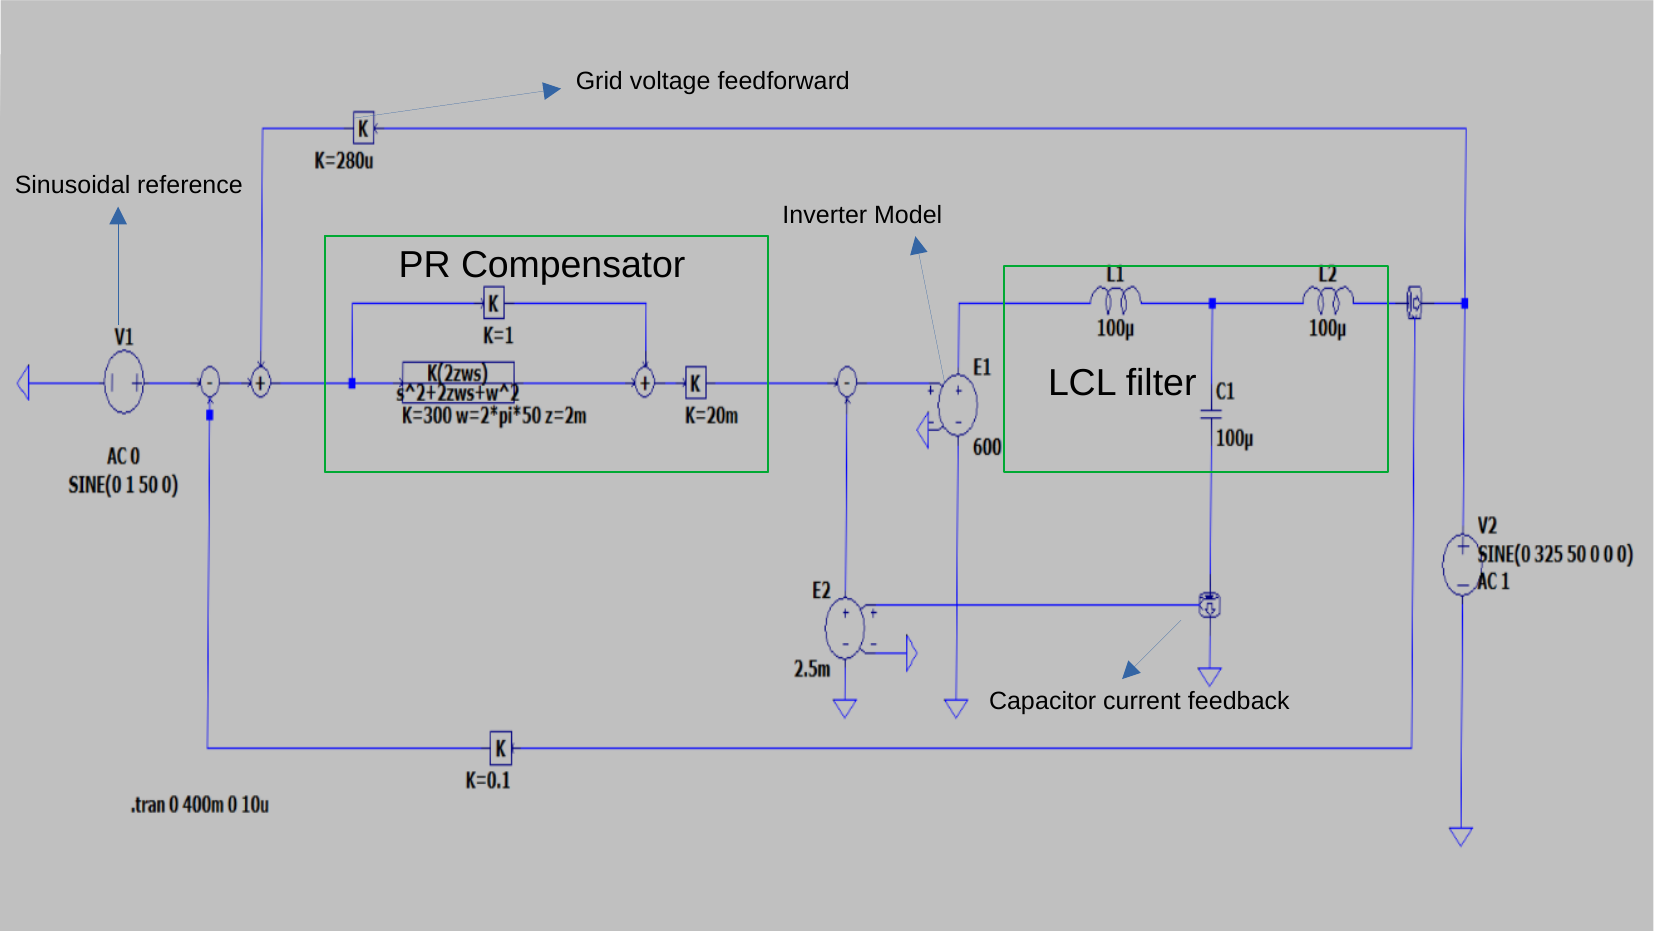

#
Grid voltage feedforward
Sinusoidal reference
Inverter Model
PR Compensator
LCL filter
Capacitor current feedback